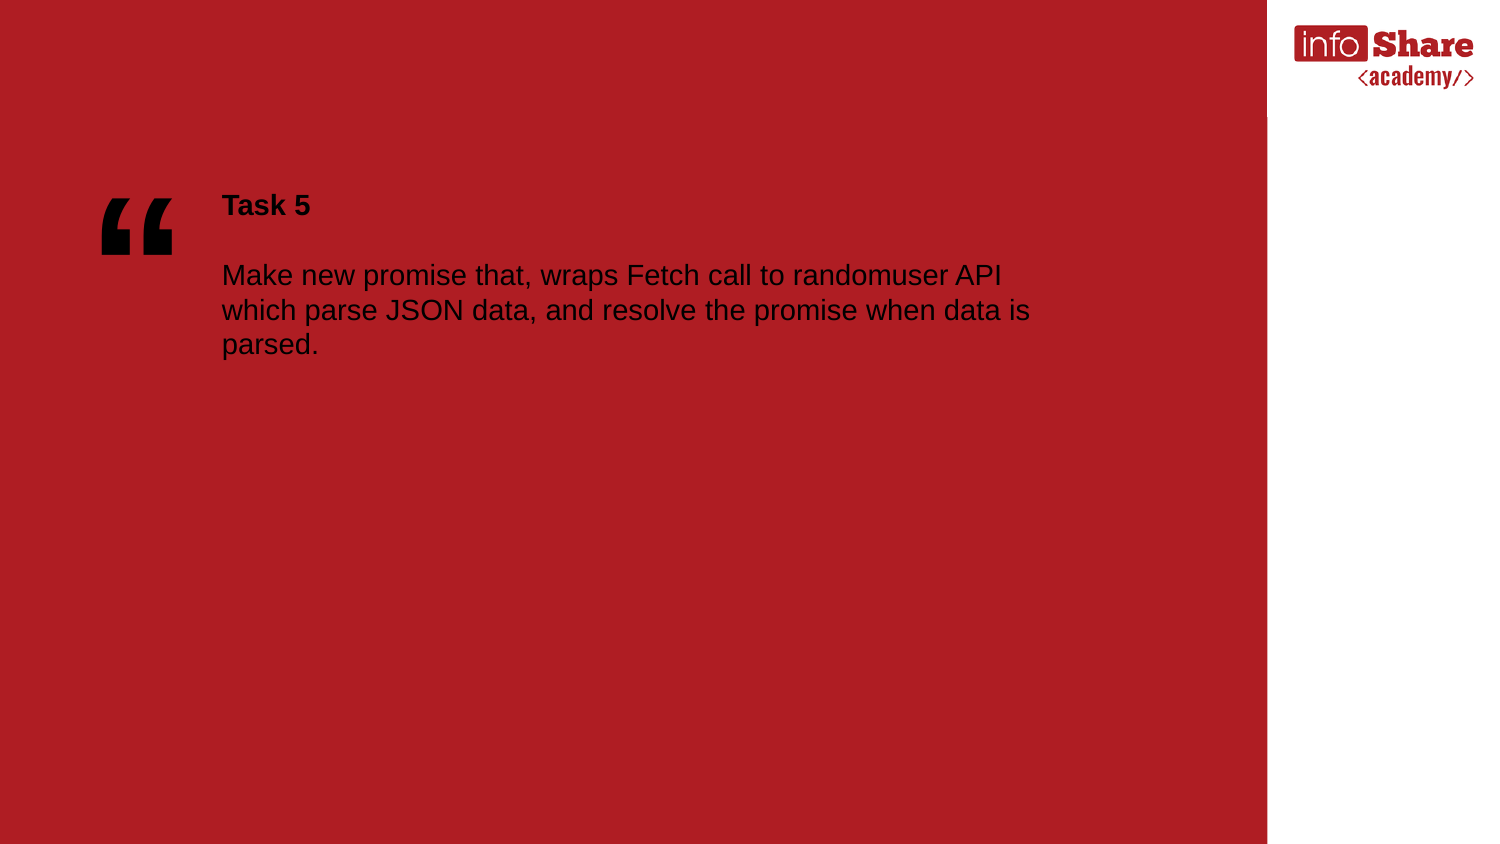

# Task 5
Make new promise that, wraps Fetch call to randomuser API which parse JSON data, and resolve the promise when data is parsed.